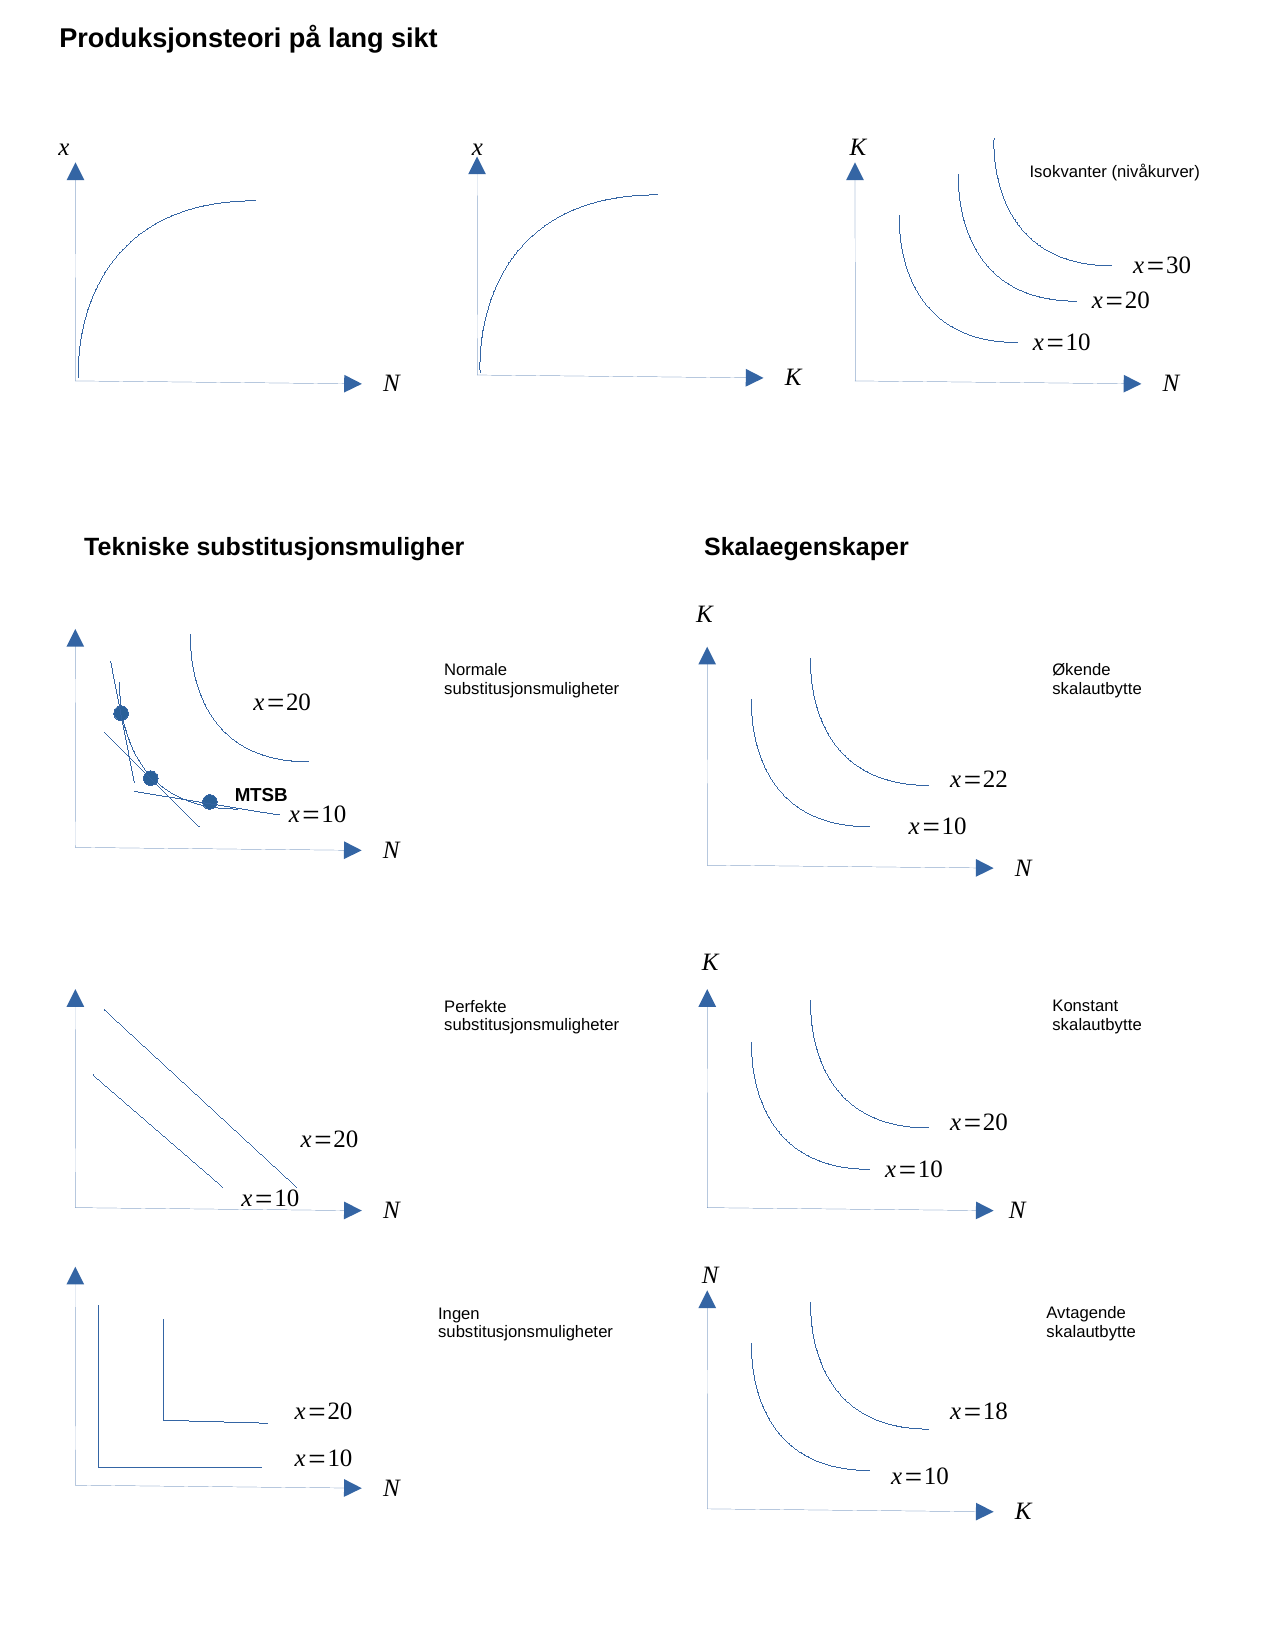

Produksjonsteori på lang sikt
Isokvanter (nivåkurver)
Tekniske substitusjonsmuligher
Skalaegenskaper
Økende
skalautbytte
Normale
substitusjonsmuligheter
MTSB
Konstant
skalautbytte
Perfekte
substitusjonsmuligheter
Avtagende
skalautbytte
Ingen
substitusjonsmuligheter